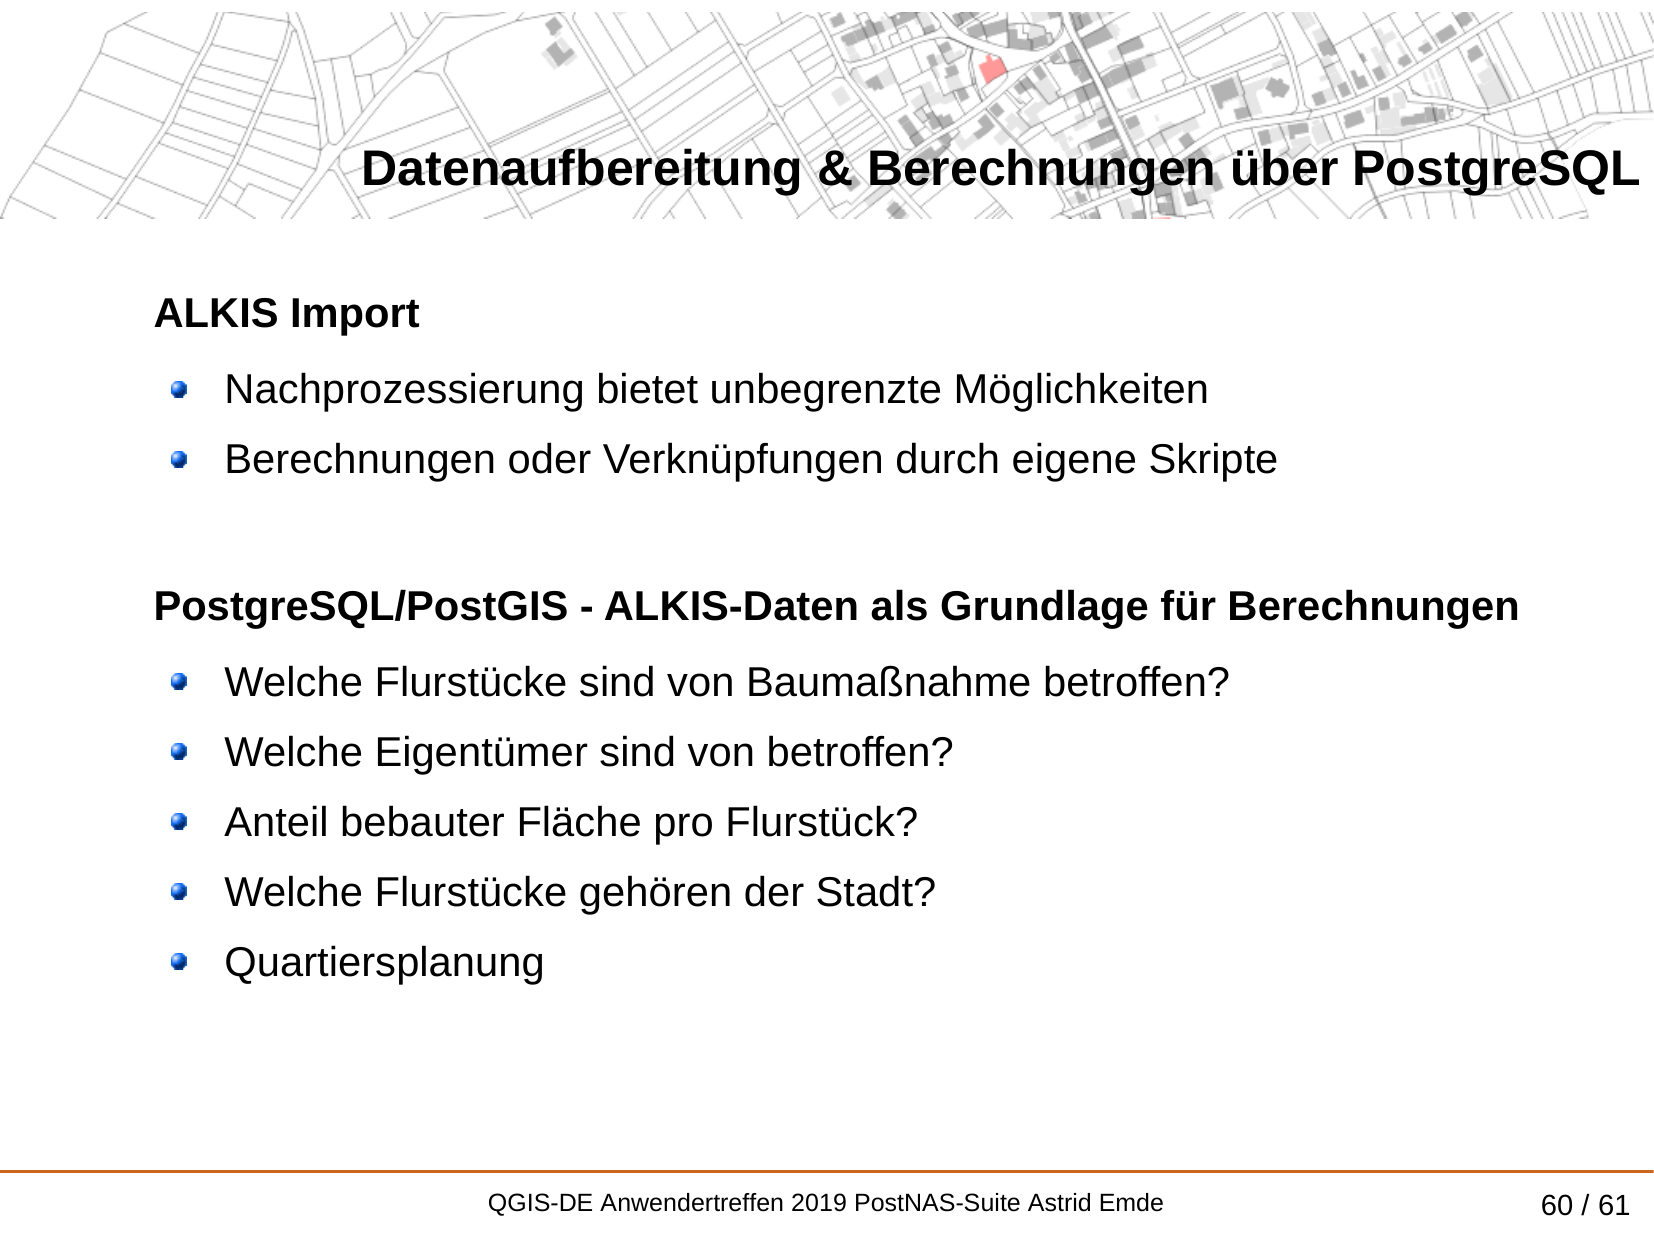

# Datenaufbereitung & Berechnungen über PostgreSQL
ALKIS Import
Nachprozessierung bietet unbegrenzte Möglichkeiten
Berechnungen oder Verknüpfungen durch eigene Skripte
PostgreSQL/PostGIS - ALKIS-Daten als Grundlage für Berechnungen
Welche Flurstücke sind von Baumaßnahme betroffen?
Welche Eigentümer sind von betroffen?
Anteil bebauter Fläche pro Flurstück?
Welche Flurstücke gehören der Stadt?
Quartiersplanung